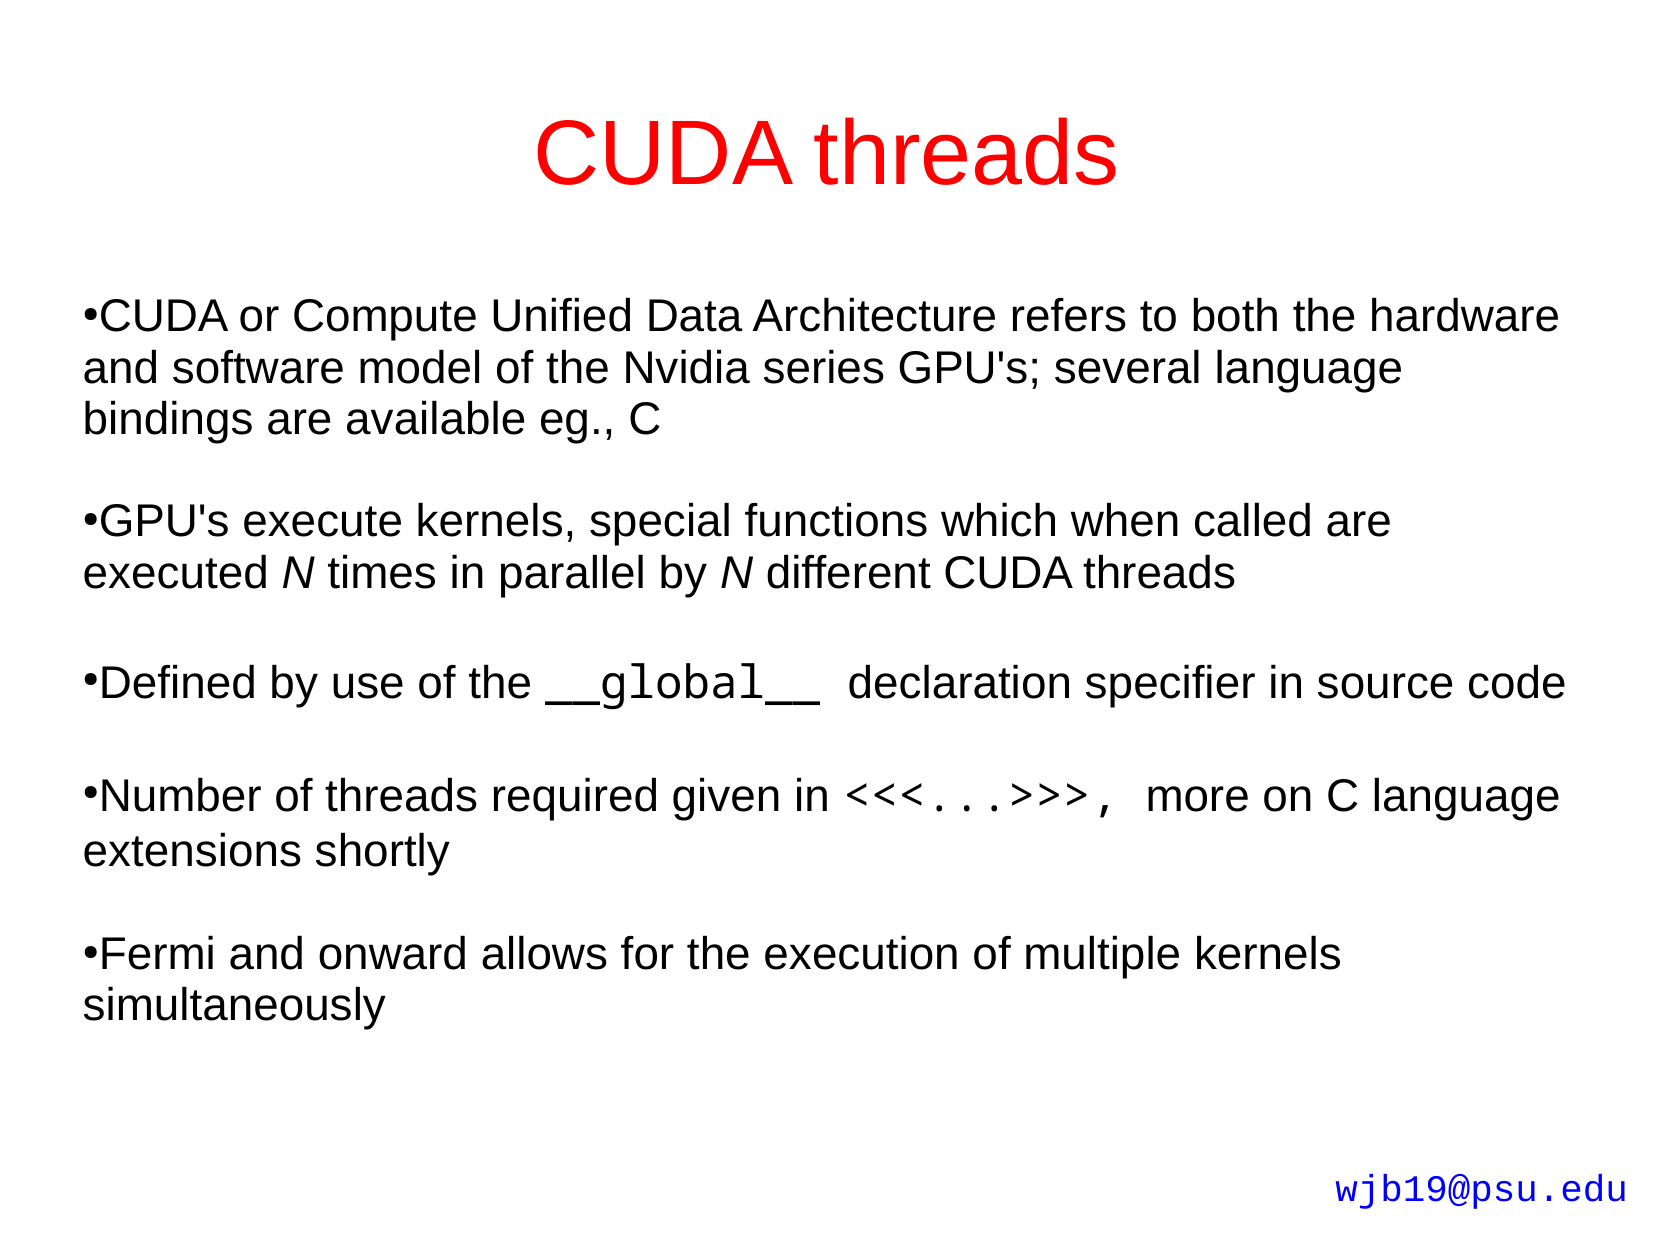

# CUDA threads
CUDA or Compute Unified Data Architecture refers to both the hardware and software model of the Nvidia series GPU's; several language bindings are available eg., C
GPU's execute kernels, special functions which when called are executed N times in parallel by N different CUDA threads
Defined by use of the __global__ declaration specifier in source code
Number of threads required given in <<<...>>>, more on C language extensions shortly
Fermi and onward allows for the execution of multiple kernels simultaneously
wjb19@psu.edu